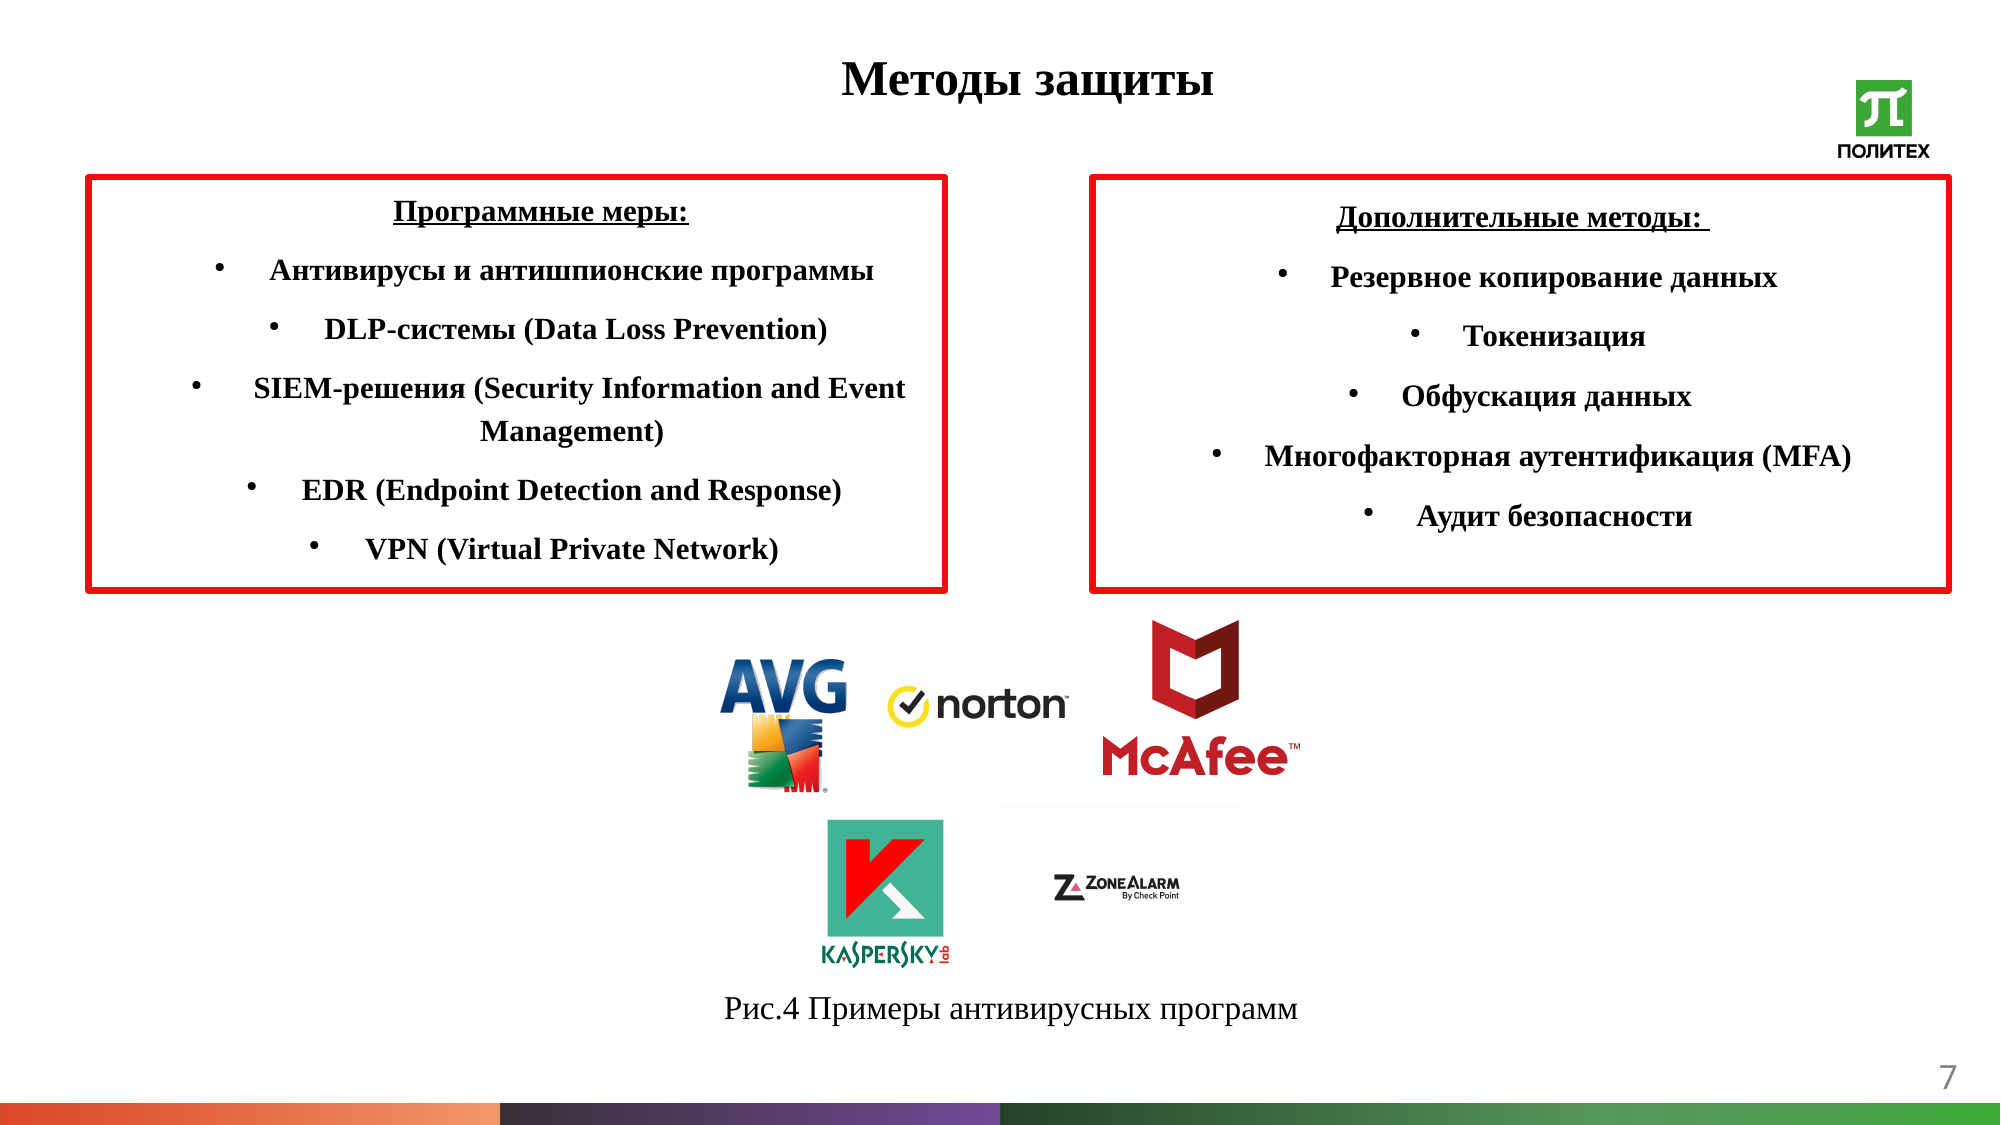

Методы защиты
# Программные меры:
Антивирусы и антишпионские программы
DLP-системы (Data Loss Prevention)
 SIEM-решения (Security Information and Event Management)
EDR (Endpoint Detection and Response)
VPN (Virtual Private Network)
Дополнительные методы:
Резервное копирование данных
Токенизация
Обфускация данных
Многофакторная аутентификация (MFA)
Аудит безопасности
Рис.4 Примеры антивирусных программ
7